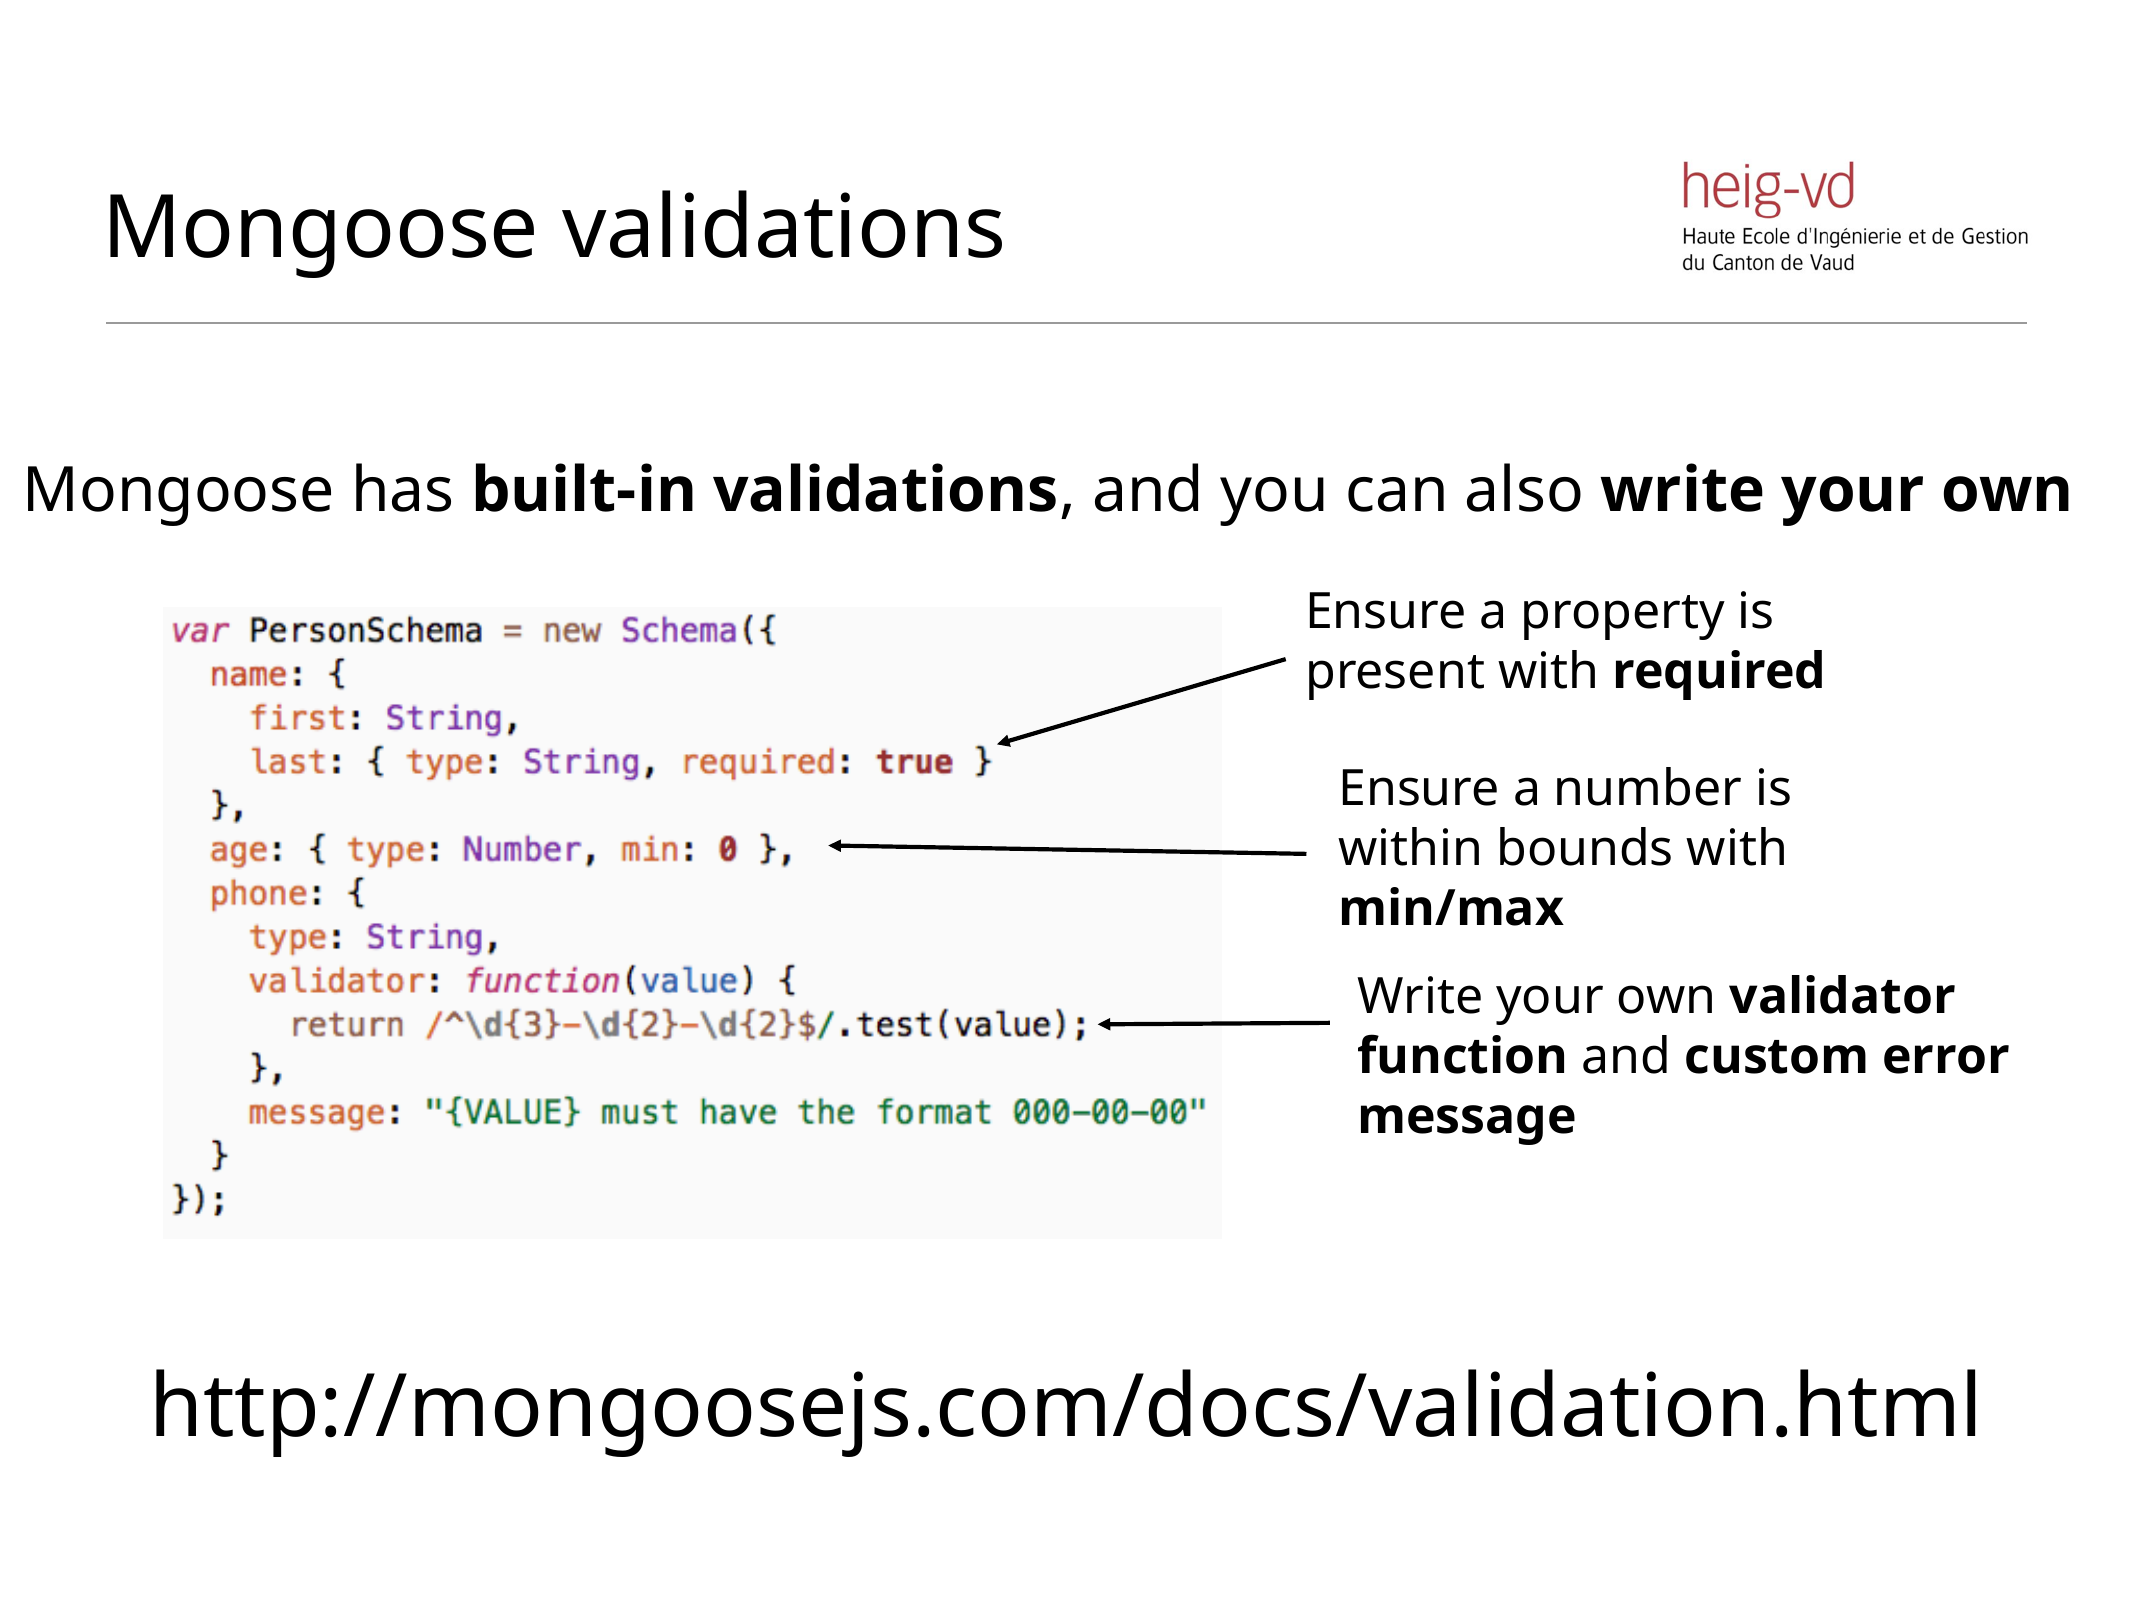

# Mongoose validations
Mongoose has built-in validations, and you can also write your own
Ensure a property is present with required
Ensure a number is within bounds with min/max
Write your own validator function and custom error message
http://mongoosejs.com/docs/validation.html